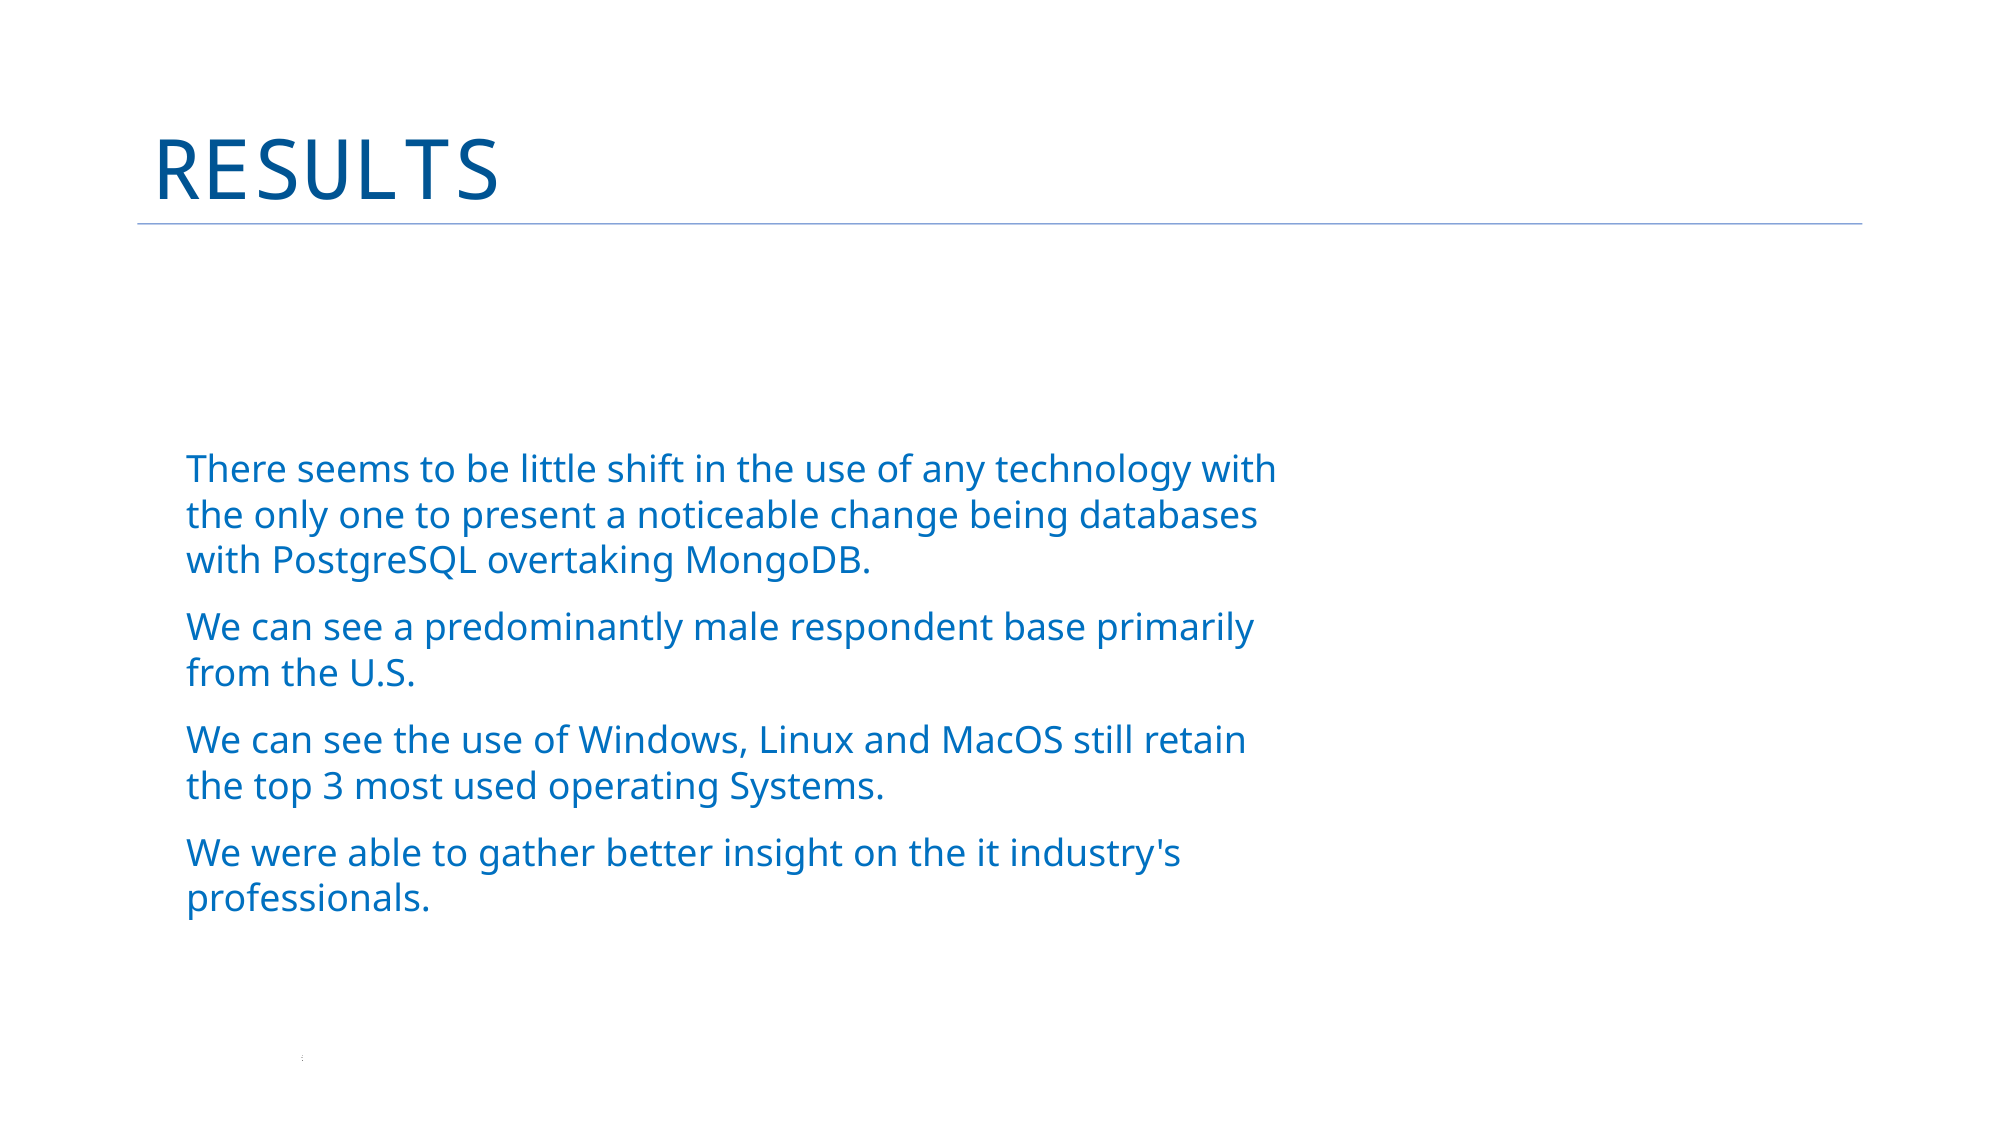

# RESULTS
There seems to be little shift in the use of any technology with the only one to present a noticeable change being databases with PostgreSQL overtaking MongoDB.
We can see a predominantly male respondent base primarily from the U.S.
We can see the use of Windows, Linux and MacOS still retain the top 3 most used operating Systems.
We were able to gather better insight on the it industry's professionals.